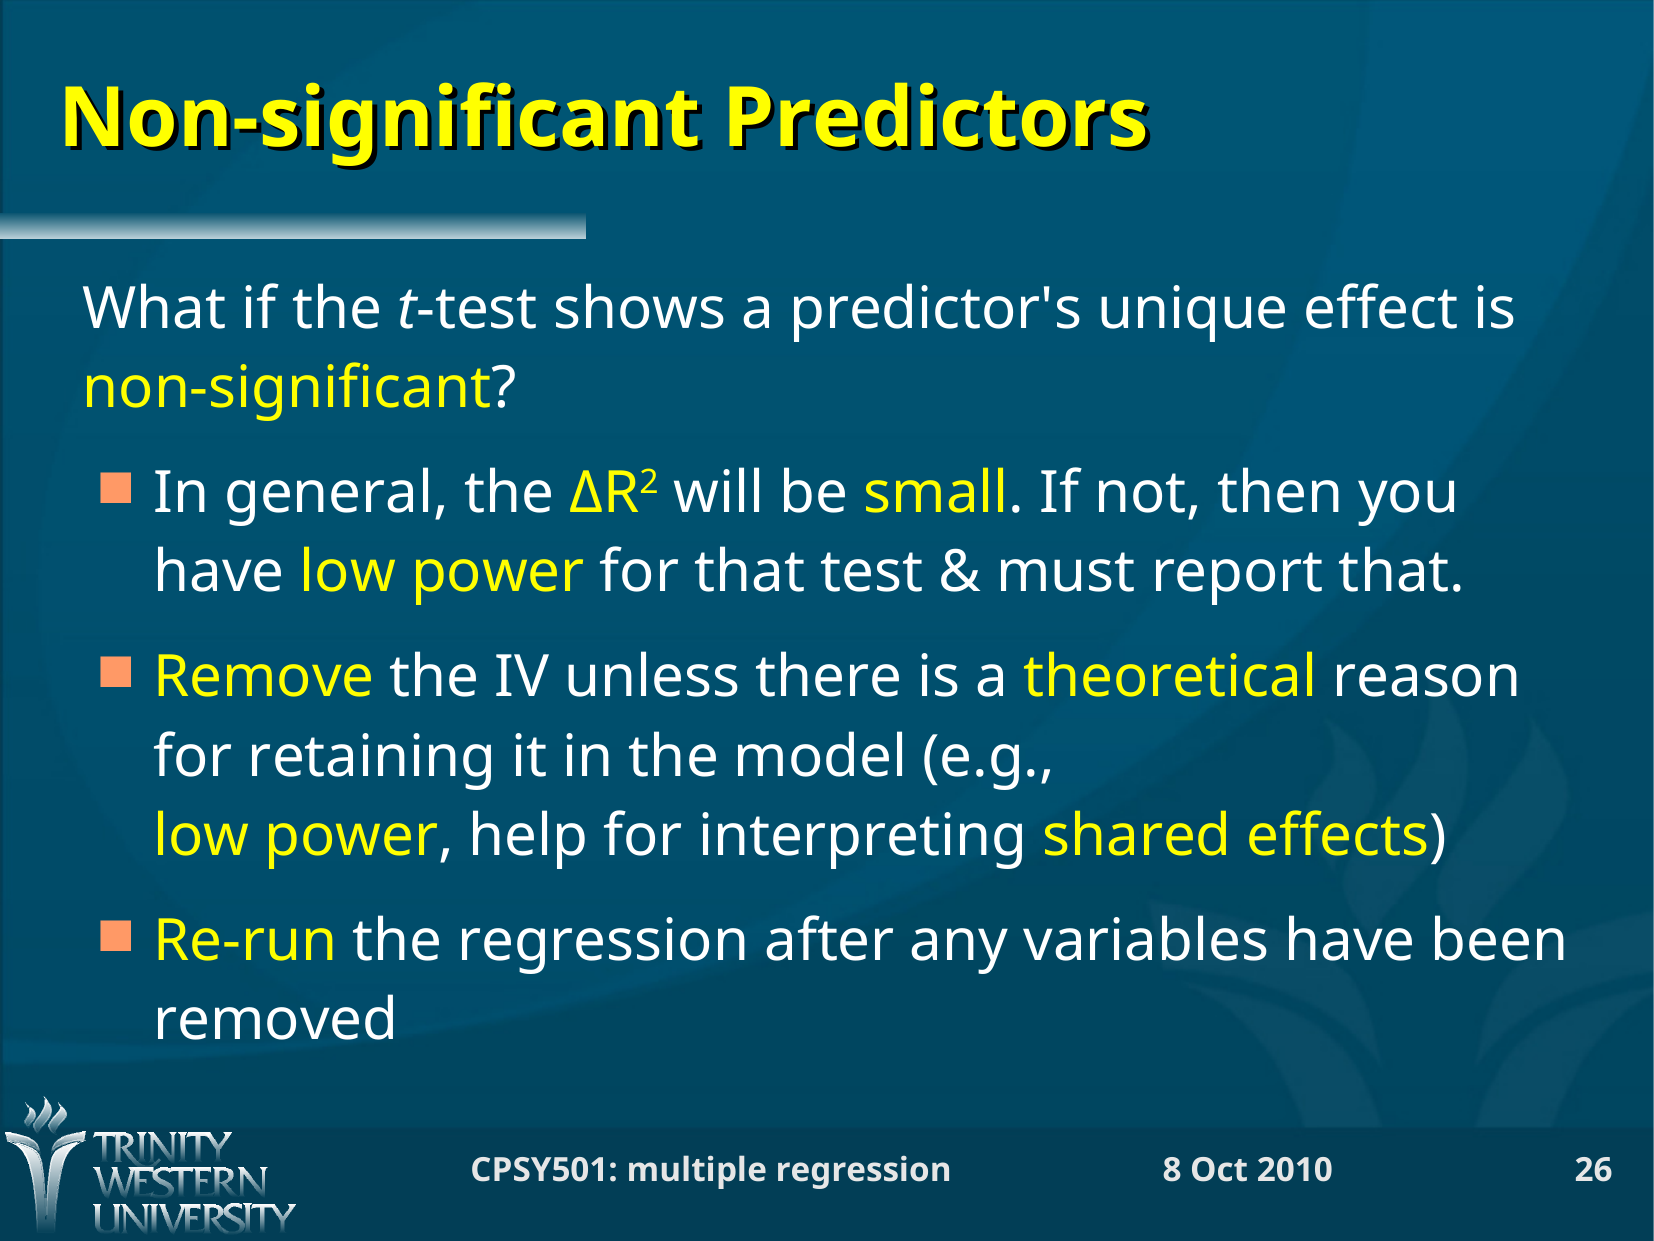

# Non-significant Predictors
What if the t-test shows a predictor's unique effect is non-significant?
In general, the ΔR2 will be small. If not, then you have low power for that test & must report that.
Remove the IV unless there is a theoretical reason for retaining it in the model (e.g.,
low power, help for interpreting shared effects)
Re-run the regression after any variables have been removed
CPSY501: multiple regression
8 Oct 2010
26